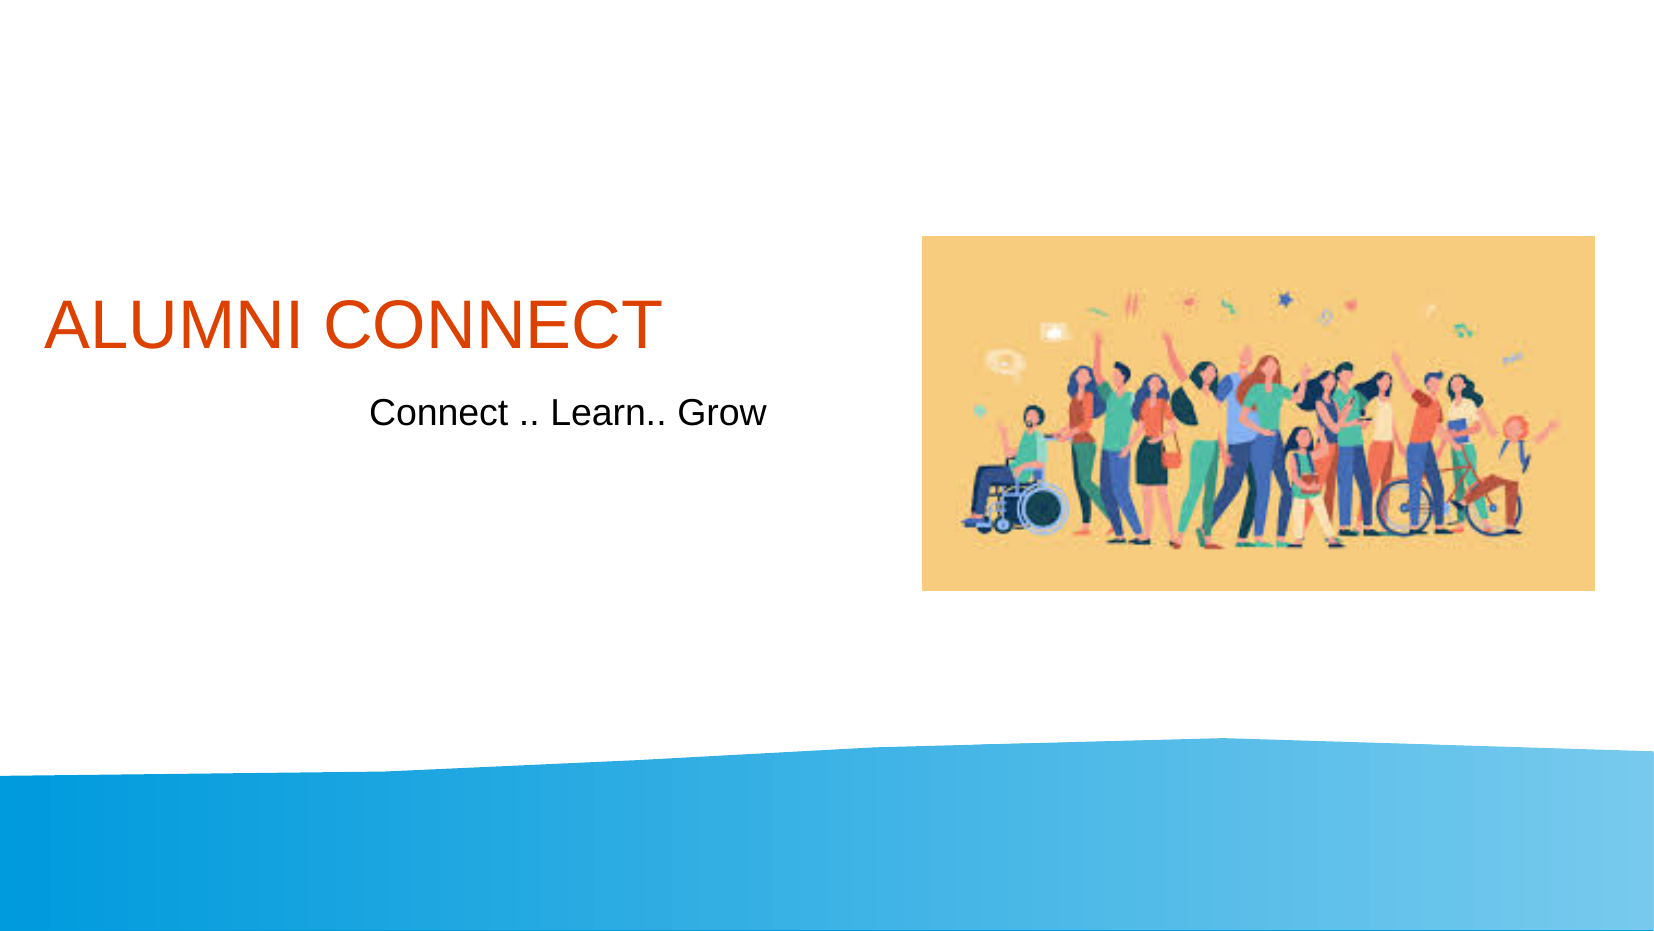

# ALUMNI CONNECT
Connect .. Learn.. Grow